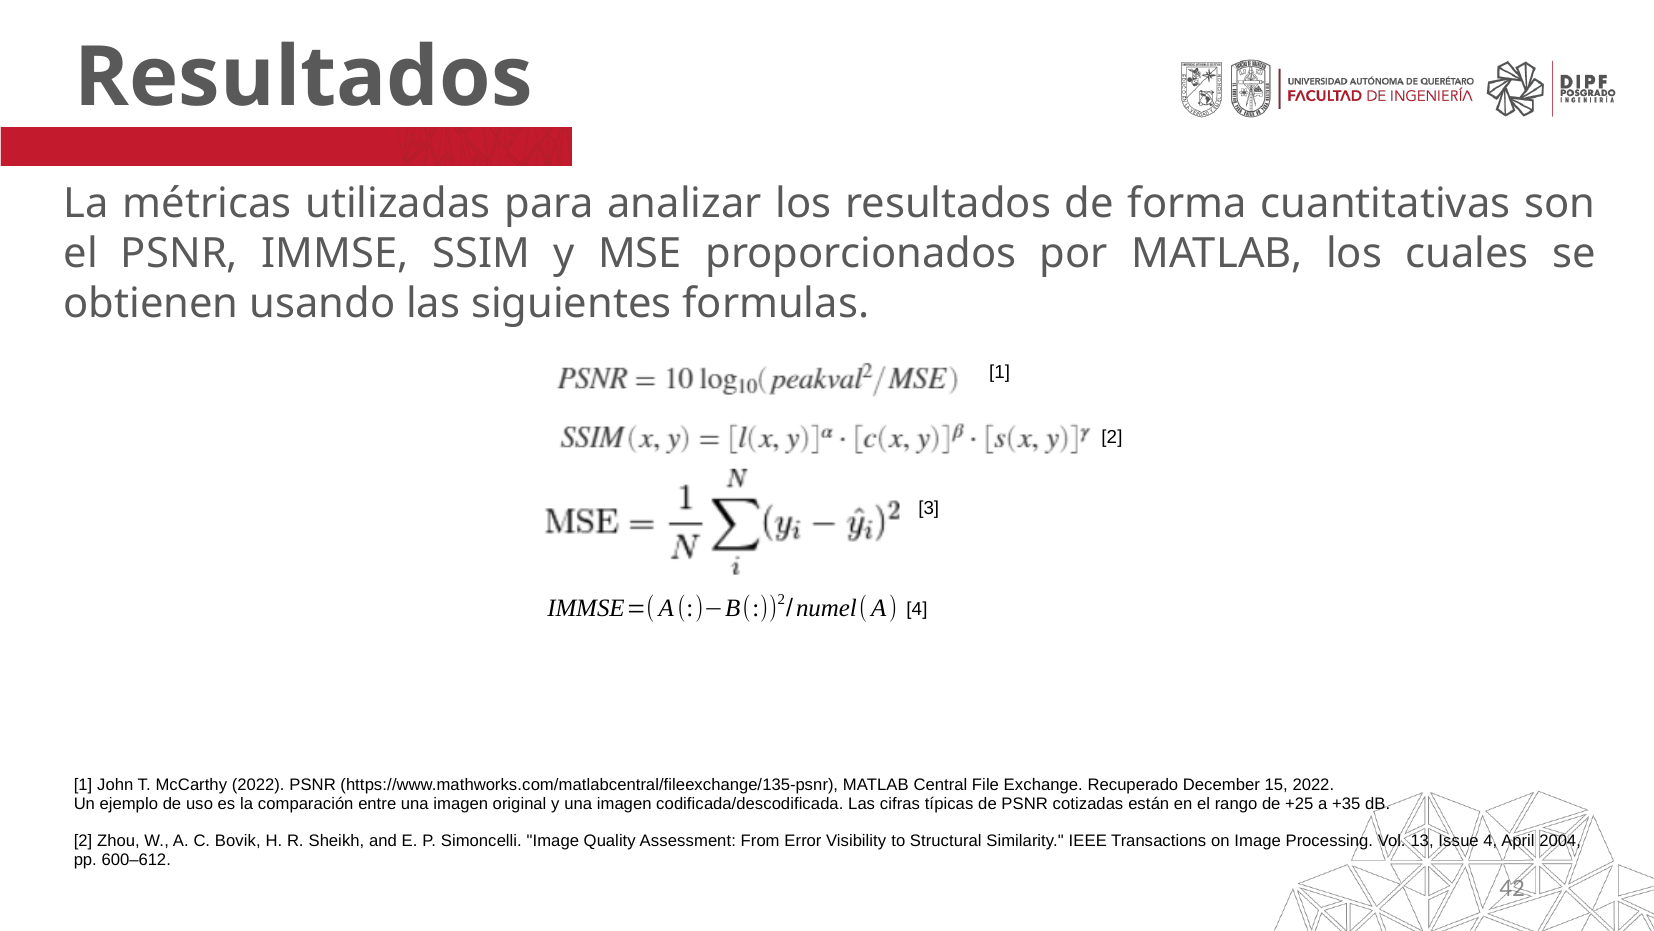

Resultados
La métricas utilizadas para analizar los resultados de forma cuantitativas son el PSNR, IMMSE, SSIM y MSE proporcionados por MATLAB, los cuales se obtienen usando las siguientes formulas.
[1]
[2]
[3]
[4]
[1] John T. McCarthy (2022). PSNR (https://www.mathworks.com/matlabcentral/fileexchange/135-psnr), MATLAB Central File Exchange. Recuperado December 15, 2022.
Un ejemplo de uso es la comparación entre una imagen original y una imagen codificada/descodificada. Las cifras típicas de PSNR cotizadas están en el rango de +25 a +35 dB.
[2] Zhou, W., A. C. Bovik, H. R. Sheikh, and E. P. Simoncelli. "Image Quality Assessment: From Error Visibility to Structural Similarity." IEEE Transactions on Image Processing. Vol. 13, Issue 4, April 2004, pp. 600–612.
42